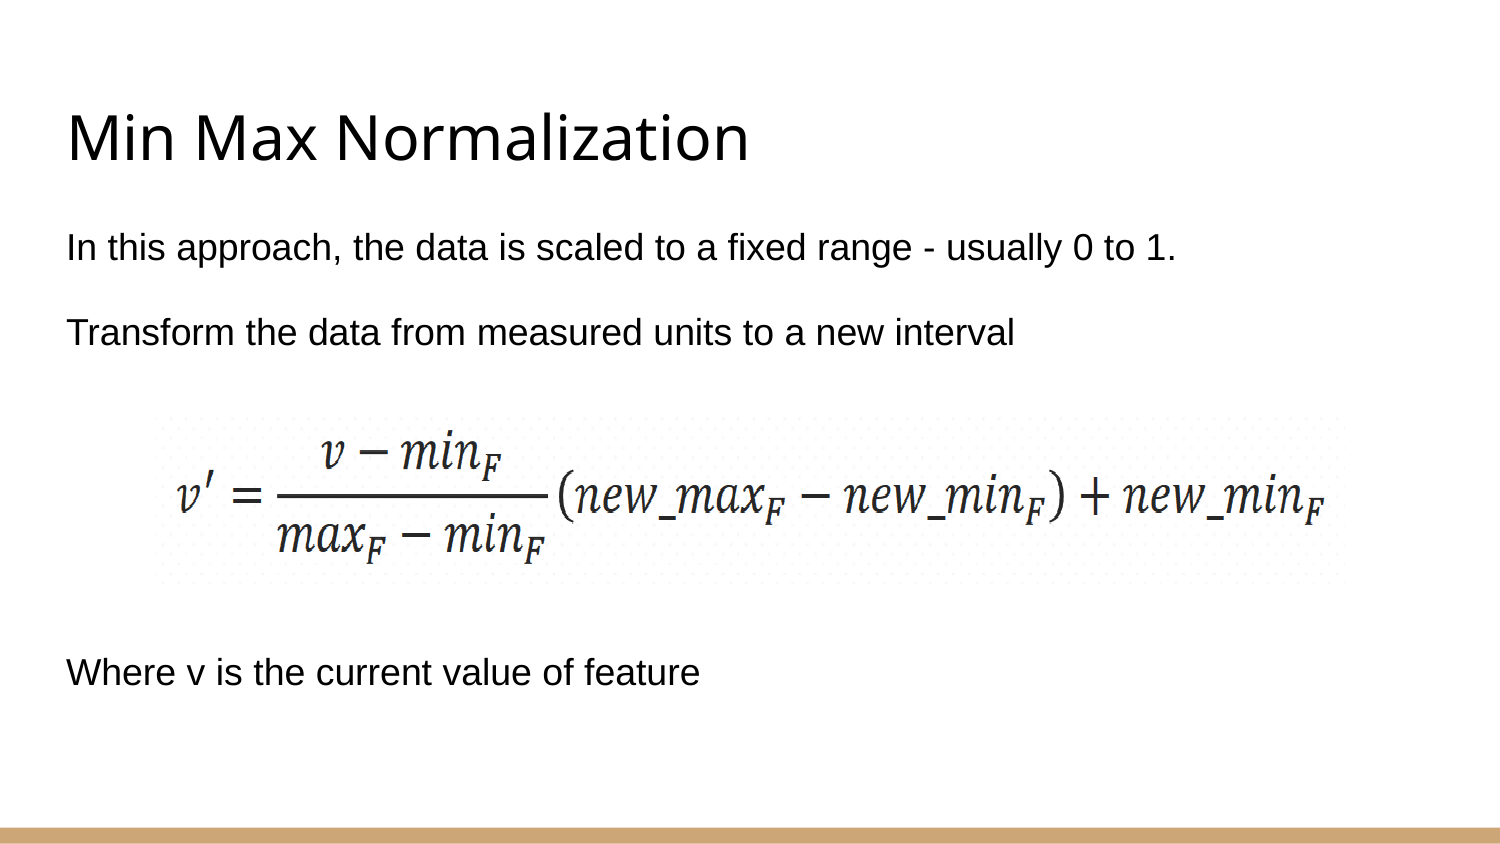

# Min Max Normalization
In this approach, the data is scaled to a fixed range - usually 0 to 1.
Transform the data from measured units to a new interval
Where v is the current value of feature